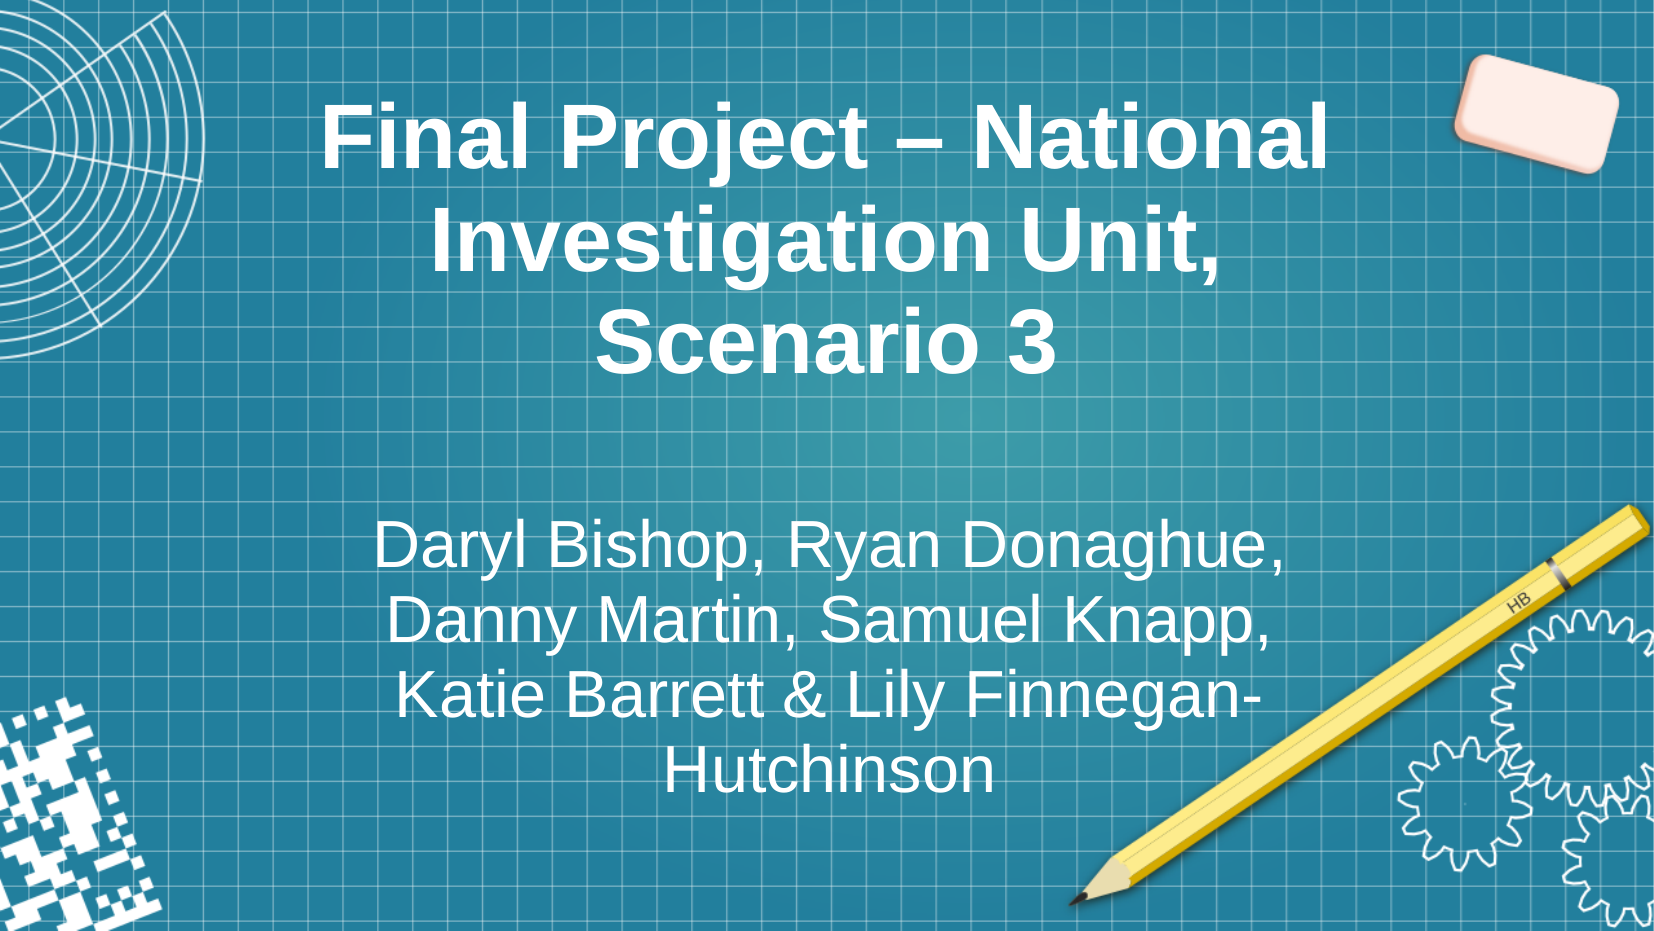

Final Project – National Investigation Unit,
Scenario 3
# Daryl Bishop, Ryan Donaghue, Danny Martin, Samuel Knapp, Katie Barrett & Lily Finnegan-Hutchinson